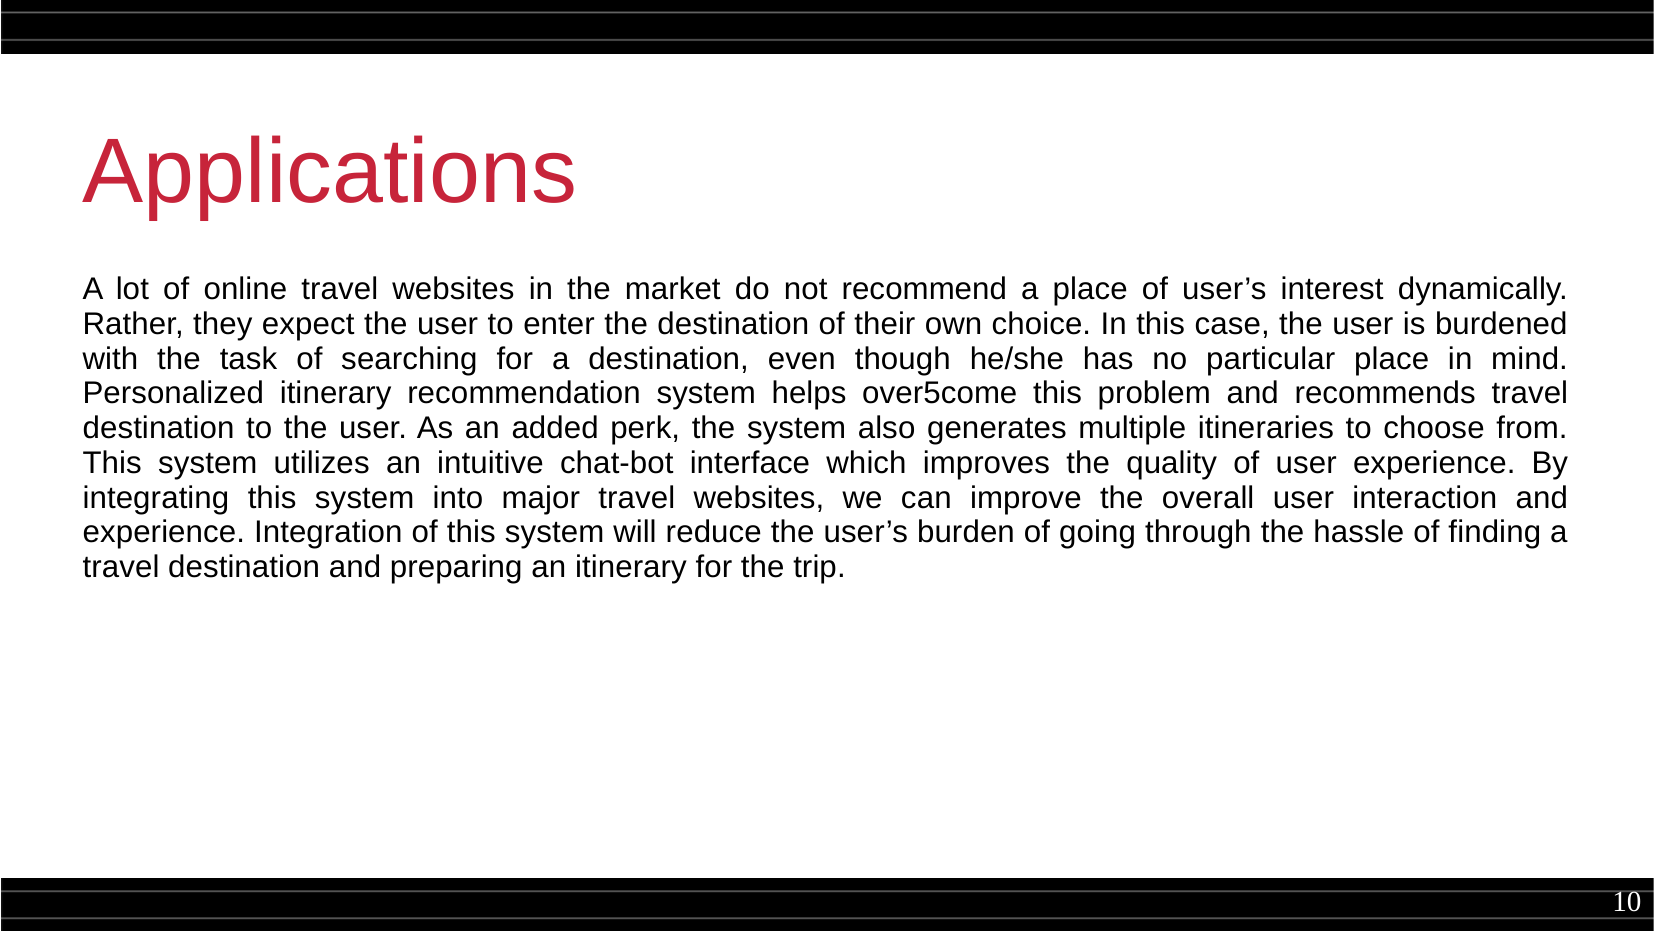

# Applications
A lot of online travel websites in the market do not recommend a place of user’s interest dynamically. Rather, they expect the user to enter the destination of their own choice. In this case, the user is burdened with the task of searching for a destination, even though he/she has no particular place in mind. Personalized itinerary recommendation system helps over5come this problem and recommends travel destination to the user. As an added perk, the system also generates multiple itineraries to choose from. This system utilizes an intuitive chat-bot interface which improves the quality of user experience. By integrating this system into major travel websites, we can improve the overall user interaction and experience. Integration of this system will reduce the user’s burden of going through the hassle of finding a travel destination and preparing an itinerary for the trip.